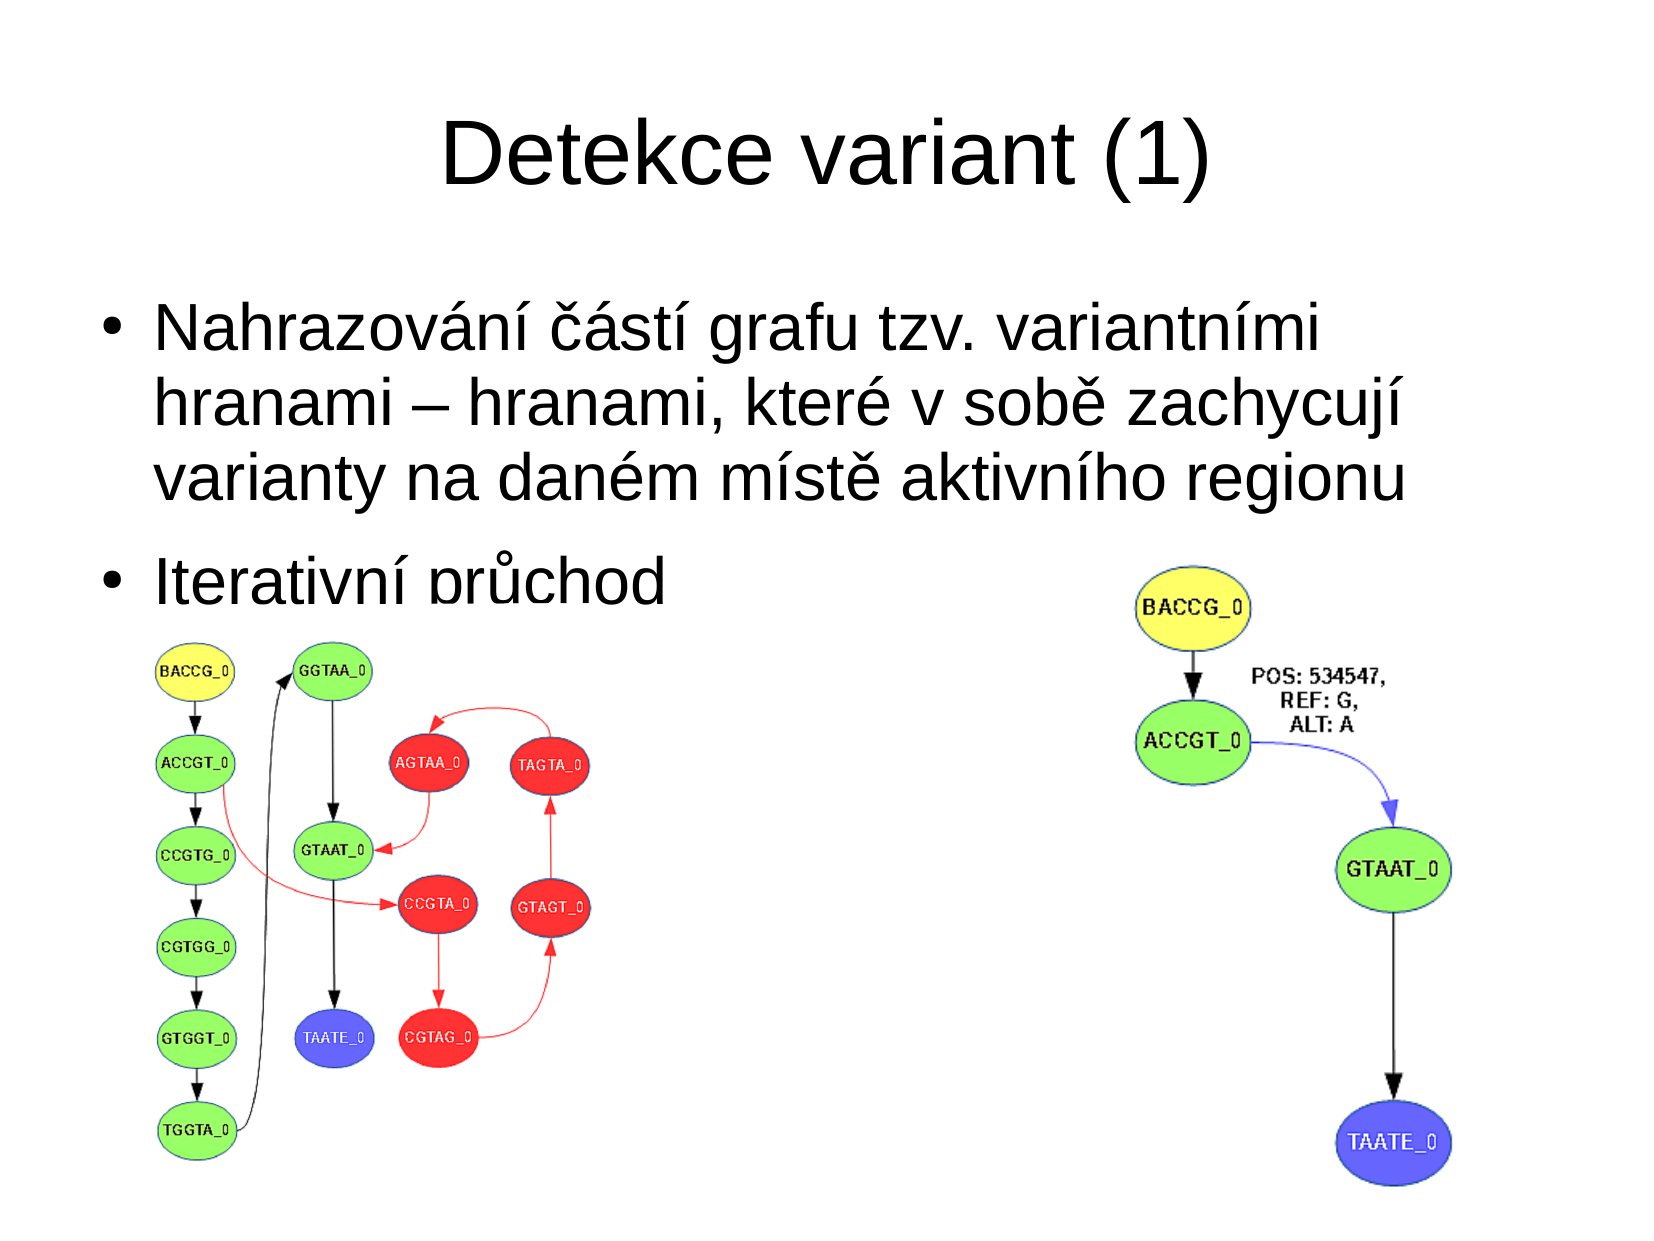

# Detekce variant (1)
Nahrazování částí grafu tzv. variantními hranami – hranami, které v sobě zachycují varianty na daném místě aktivního regionu
Iterativní průchod